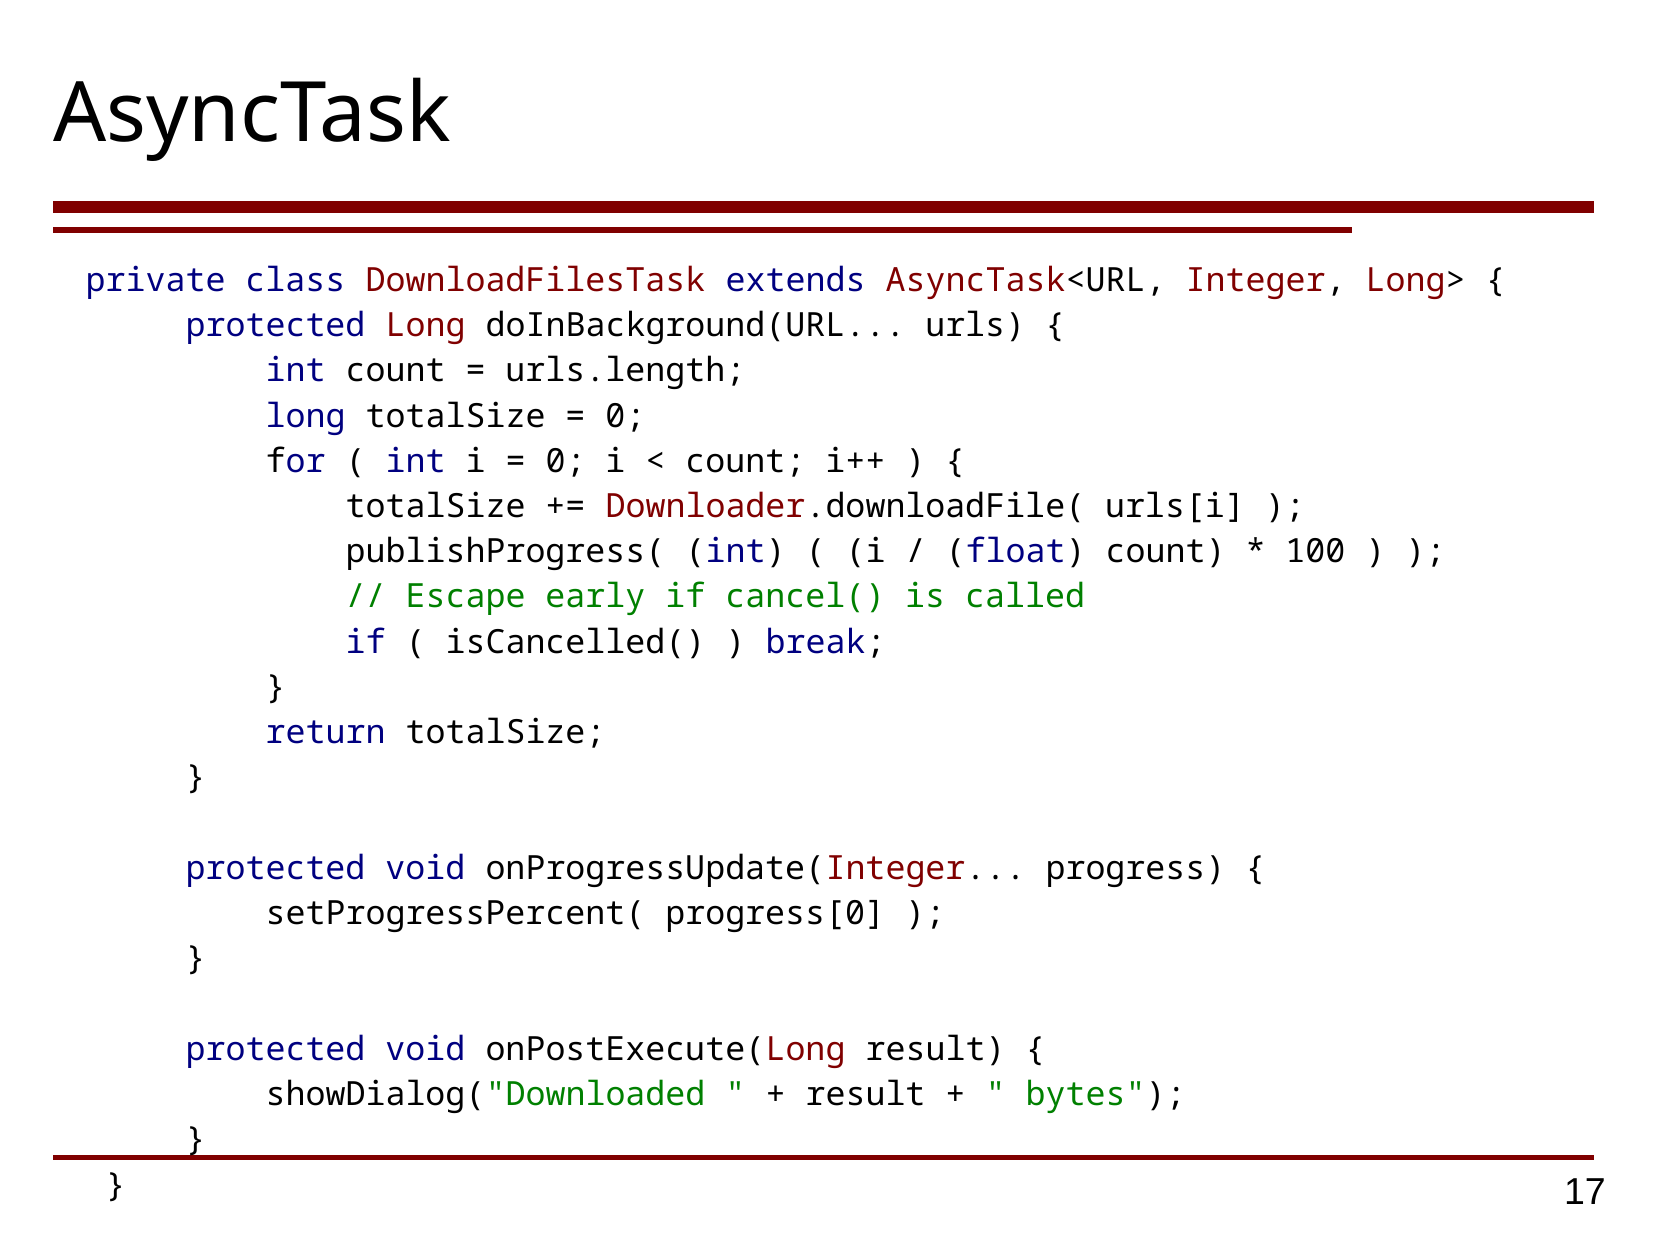

# AsyncTask
private class DownloadFilesTask extends AsyncTask<URL, Integer, Long> {
 protected Long doInBackground(URL... urls) {
 int count = urls.length;
 long totalSize = 0;
 for ( int i = 0; i < count; i++ ) {
 totalSize += Downloader.downloadFile( urls[i] );
 publishProgress( (int) ( (i / (float) count) * 100 ) );
 // Escape early if cancel() is called
 if ( isCancelled() ) break;
 }
 return totalSize;
 }
 protected void onProgressUpdate(Integer... progress) {
 setProgressPercent( progress[0] );
 }
 protected void onPostExecute(Long result) {
 showDialog("Downloaded " + result + " bytes");
 }
 }